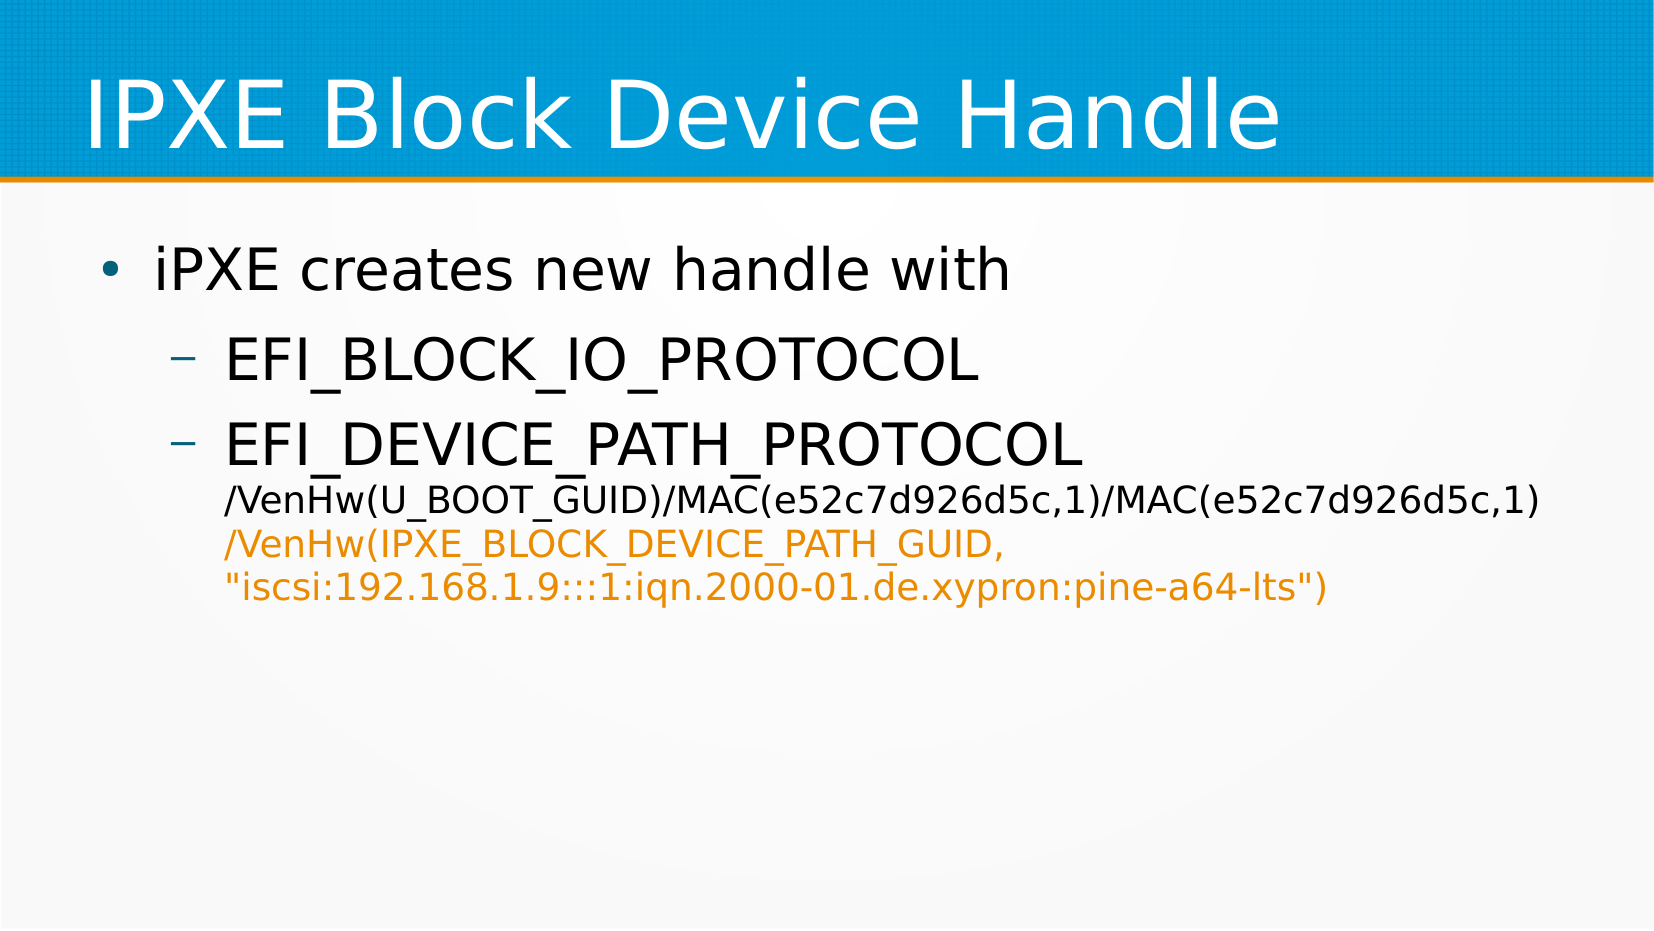

# IPXE Block Device Handle
iPXE creates new handle with
EFI_BLOCK_IO_PROTOCOL
EFI_DEVICE_PATH_PROTOCOL
/VenHw(U_BOOT_GUID)/MAC(e52c7d926d5c,1)/MAC(e52c7d926d5c,1)
/VenHw(IPXE_BLOCK_DEVICE_PATH_GUID,
"iscsi:192.168.1.9:::1:iqn.2000-01.de.xypron:pine-a64-lts")